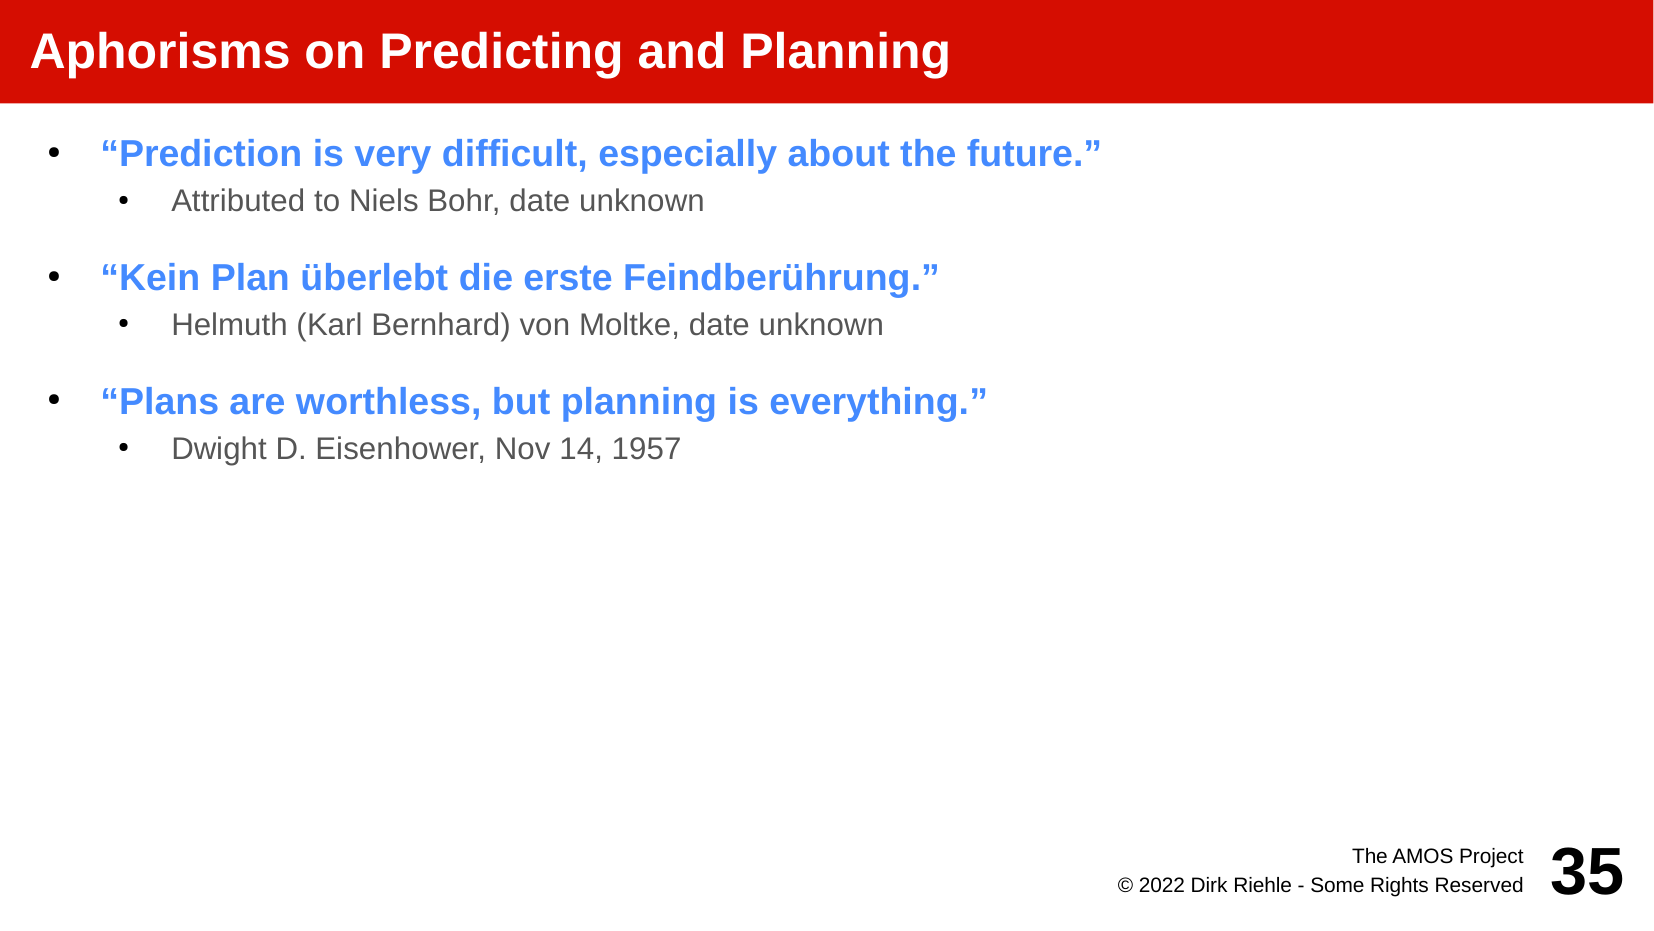

# Aphorisms on Predicting and Planning
“Prediction is very difficult, especially about the future.”
Attributed to Niels Bohr, date unknown
“Kein Plan überlebt die erste Feindberührung.”
Helmuth (Karl Bernhard) von Moltke, date unknown
“Plans are worthless, but planning is everything.”
Dwight D. Eisenhower, Nov 14, 1957
The AMOS Project
35
© 2022 Dirk Riehle - Some Rights Reserved